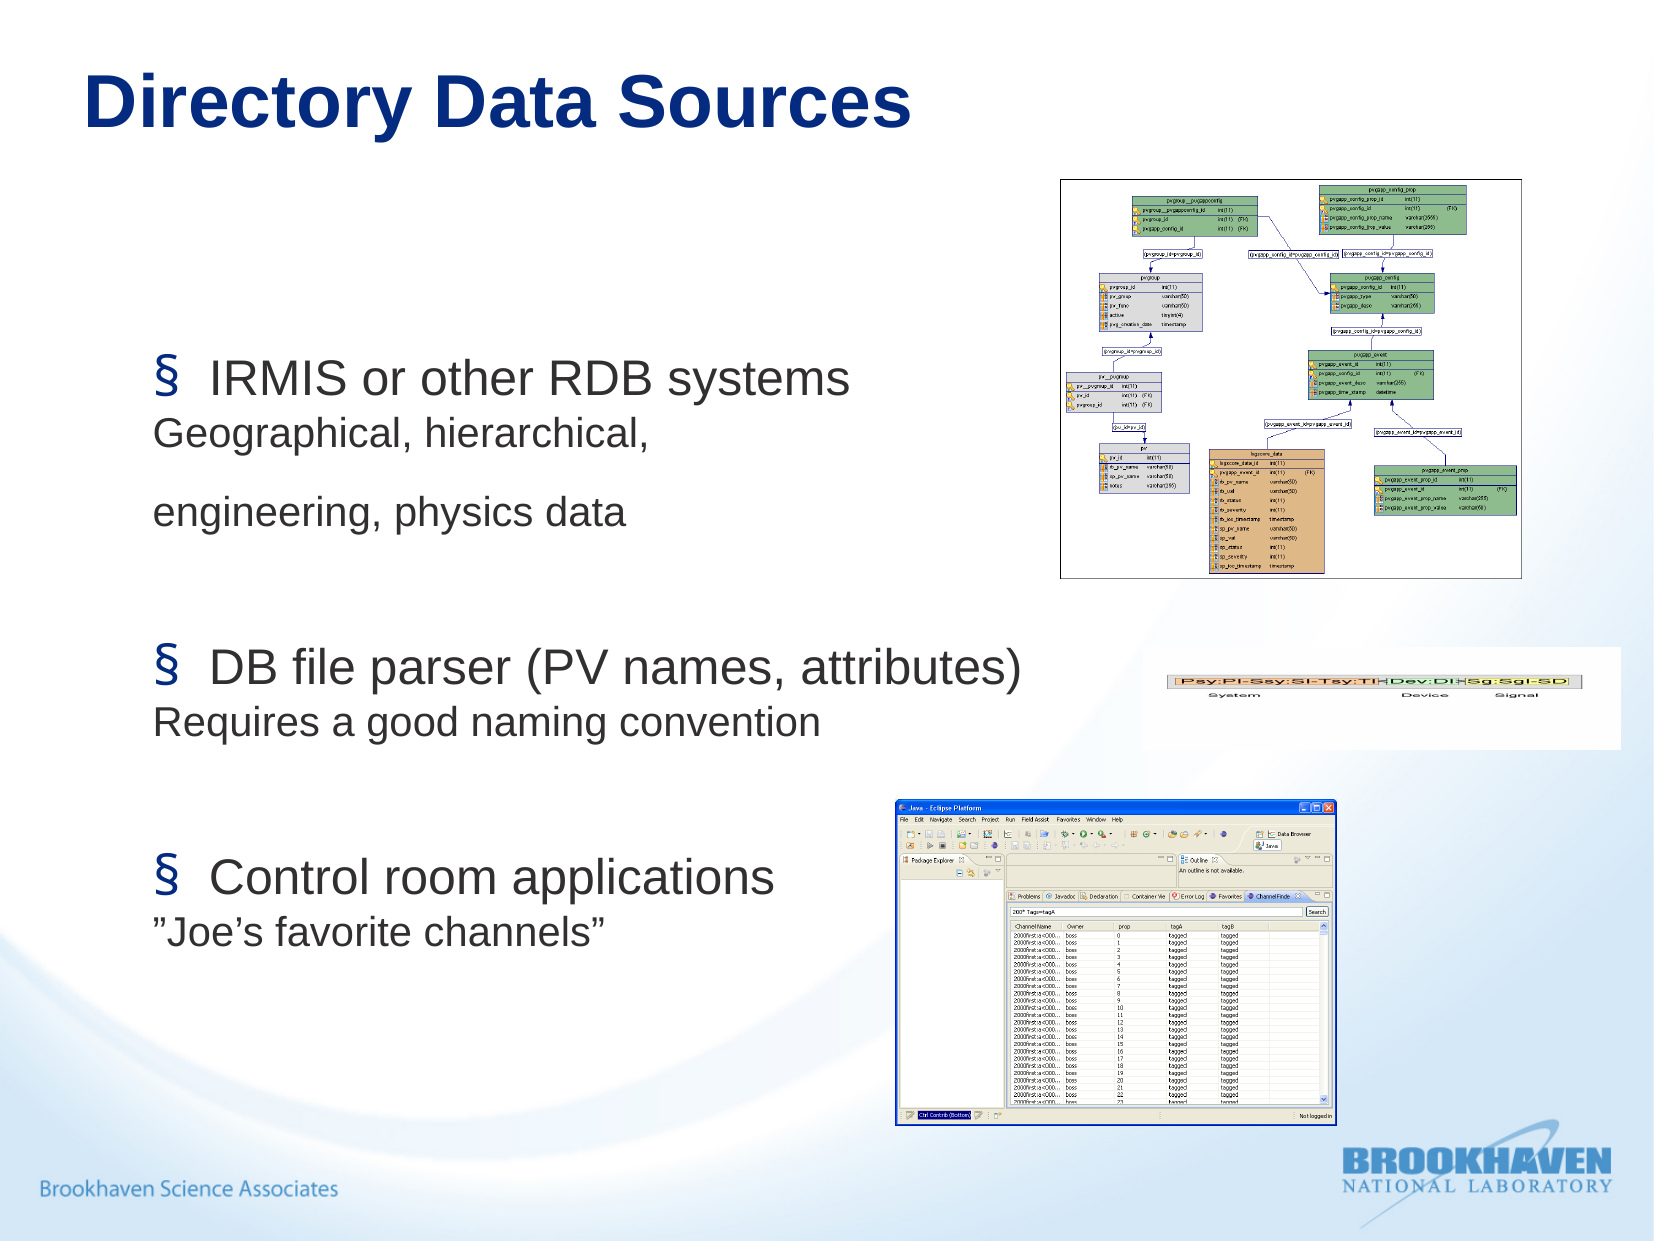

# Directory Data Sources
IRMIS or other RDB systems
Geographical, hierarchical,
engineering, physics data
DB file parser (PV names, attributes)
Requires a good naming convention
Control room applications
”Joe’s favorite channels”